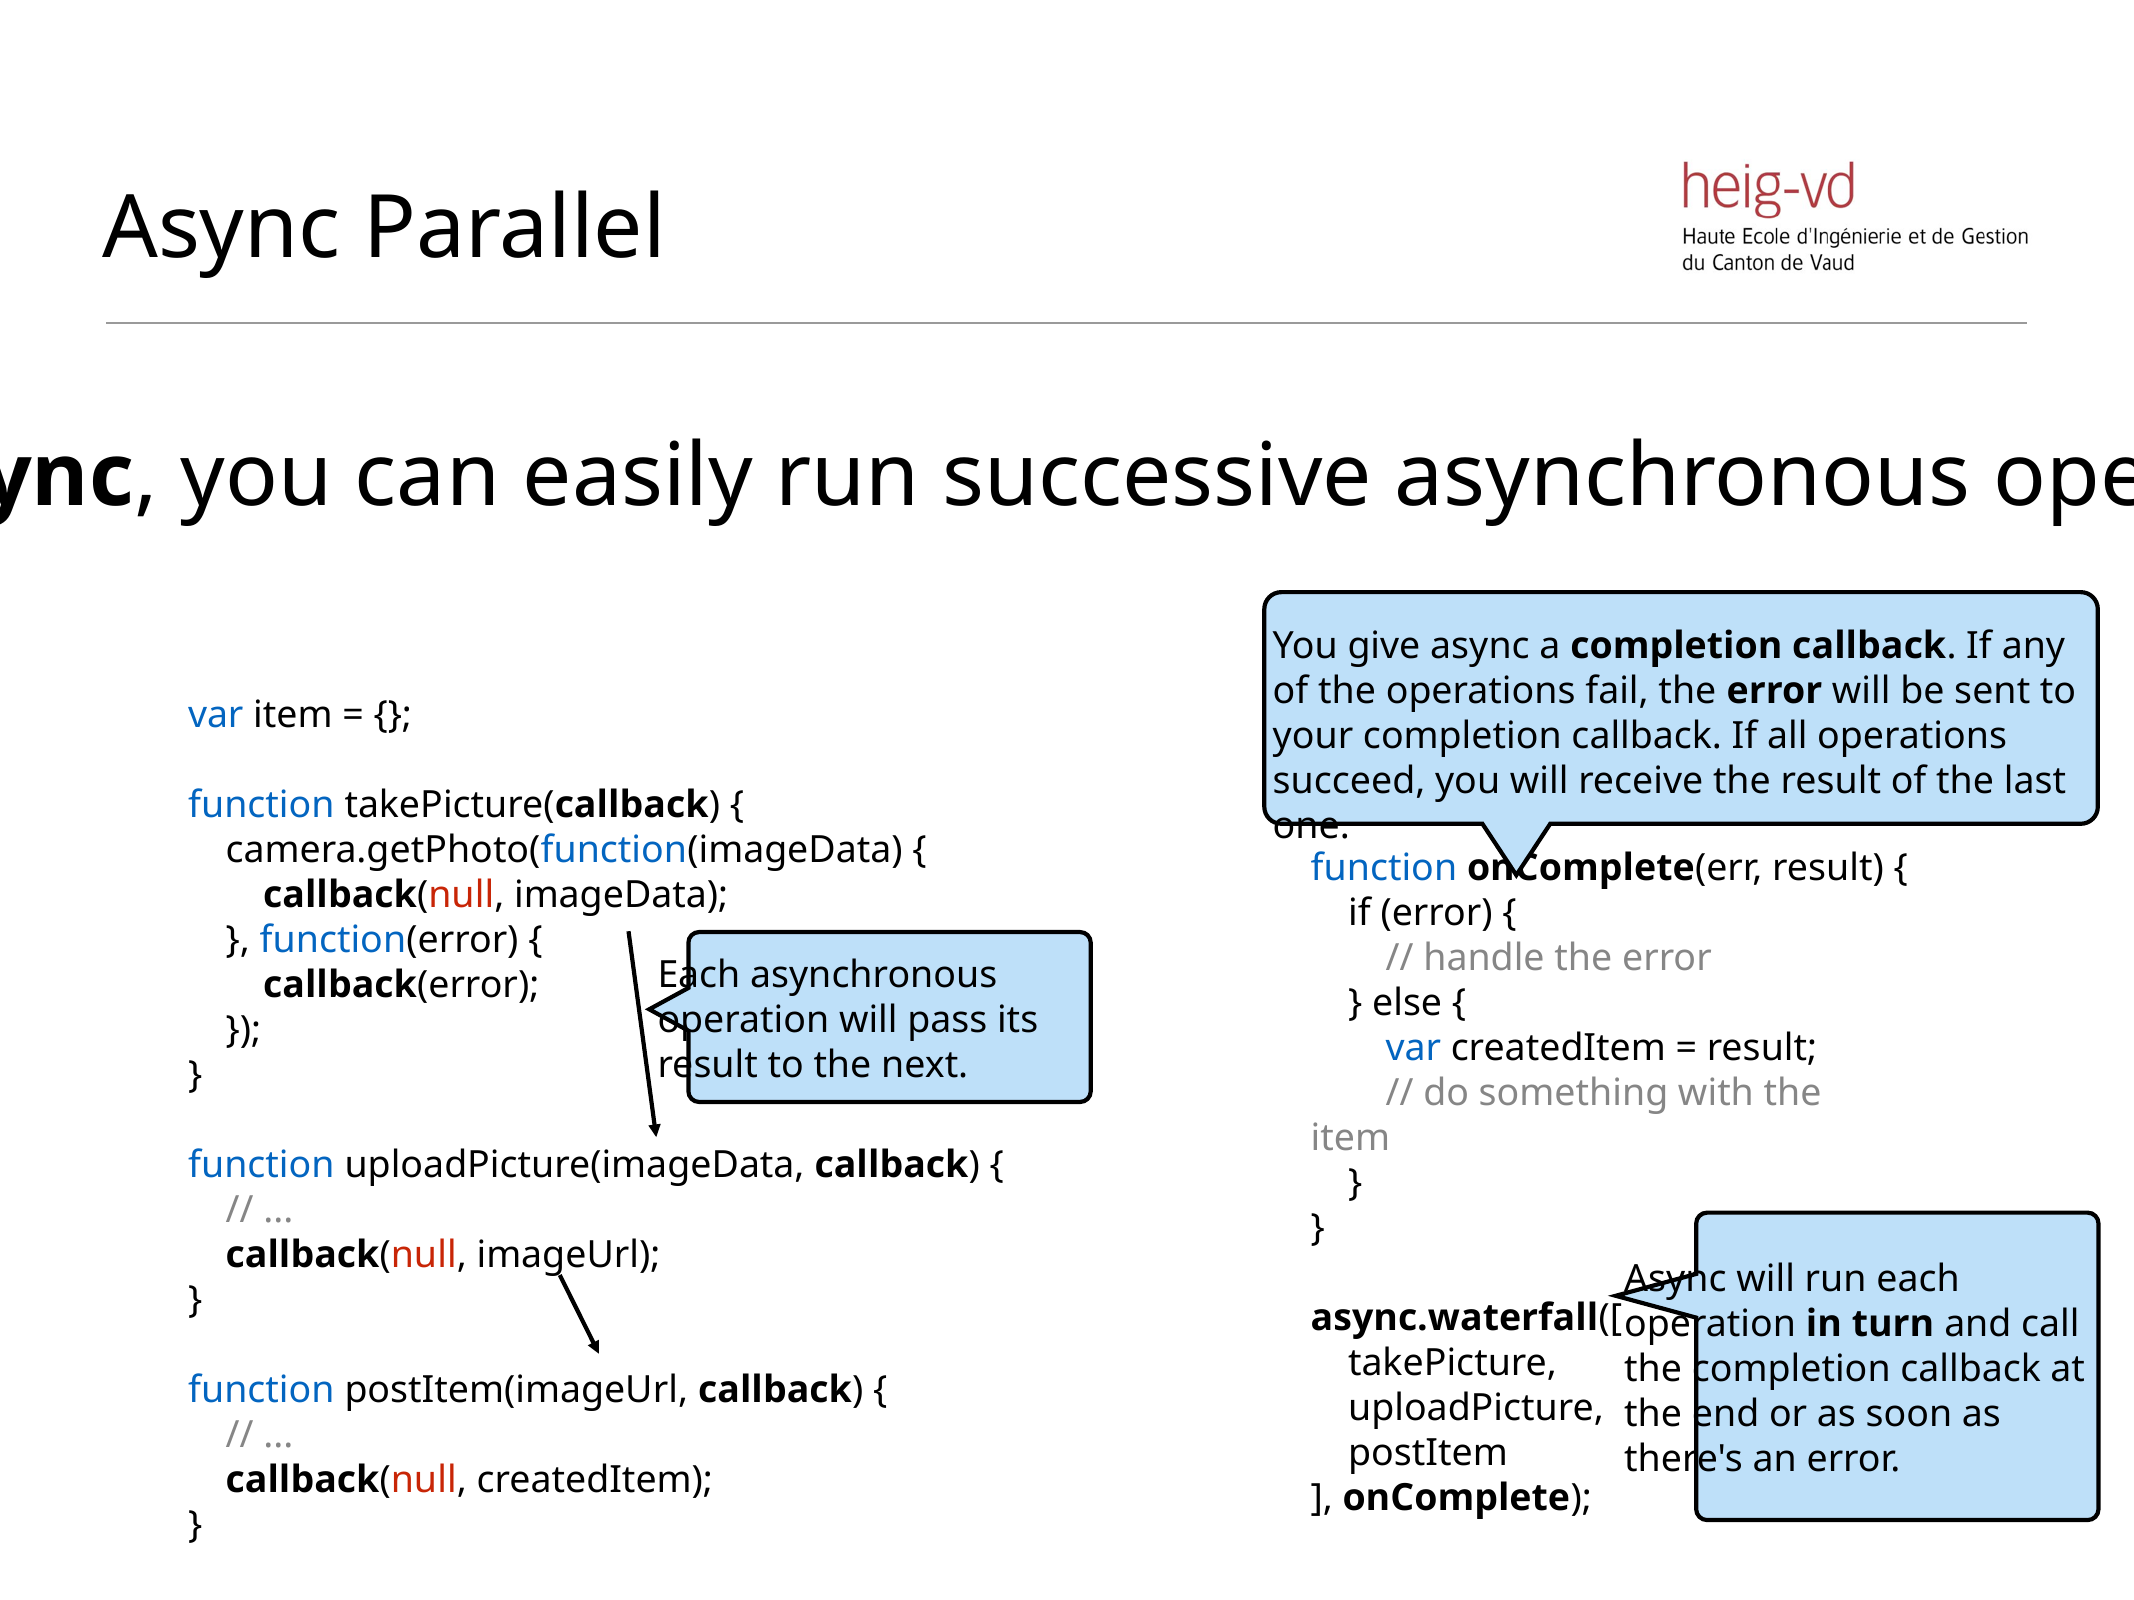

# Async Parallel
With async, you can easily run successive asynchronous operations.
You give async a completion callback. If any of the operations fail, the error will be sent to your completion callback. If all operations succeed, you will receive the result of the last one.
var item = {};
function takePicture(callback) {
camera.getPhoto(function(imageData) {
callback(null, imageData);
}, function(error) {
callback(error);
});
}
function uploadPicture(imageData, callback) {
// ...
callback(null, imageUrl);
}
function postItem(imageUrl, callback) {
// ...
callback(null, createdItem);
}
function onComplete(err, result) {
if (error) {
// handle the error
} else {
var createdItem = result;
// do something with the item
}
}
async.waterfall([
takePicture,
uploadPicture,
postItem
], onComplete);
Each asynchronous operation will pass its result to the next.
Async will run each operation in turn and call the completion callback at the end or as soon as there's an error.